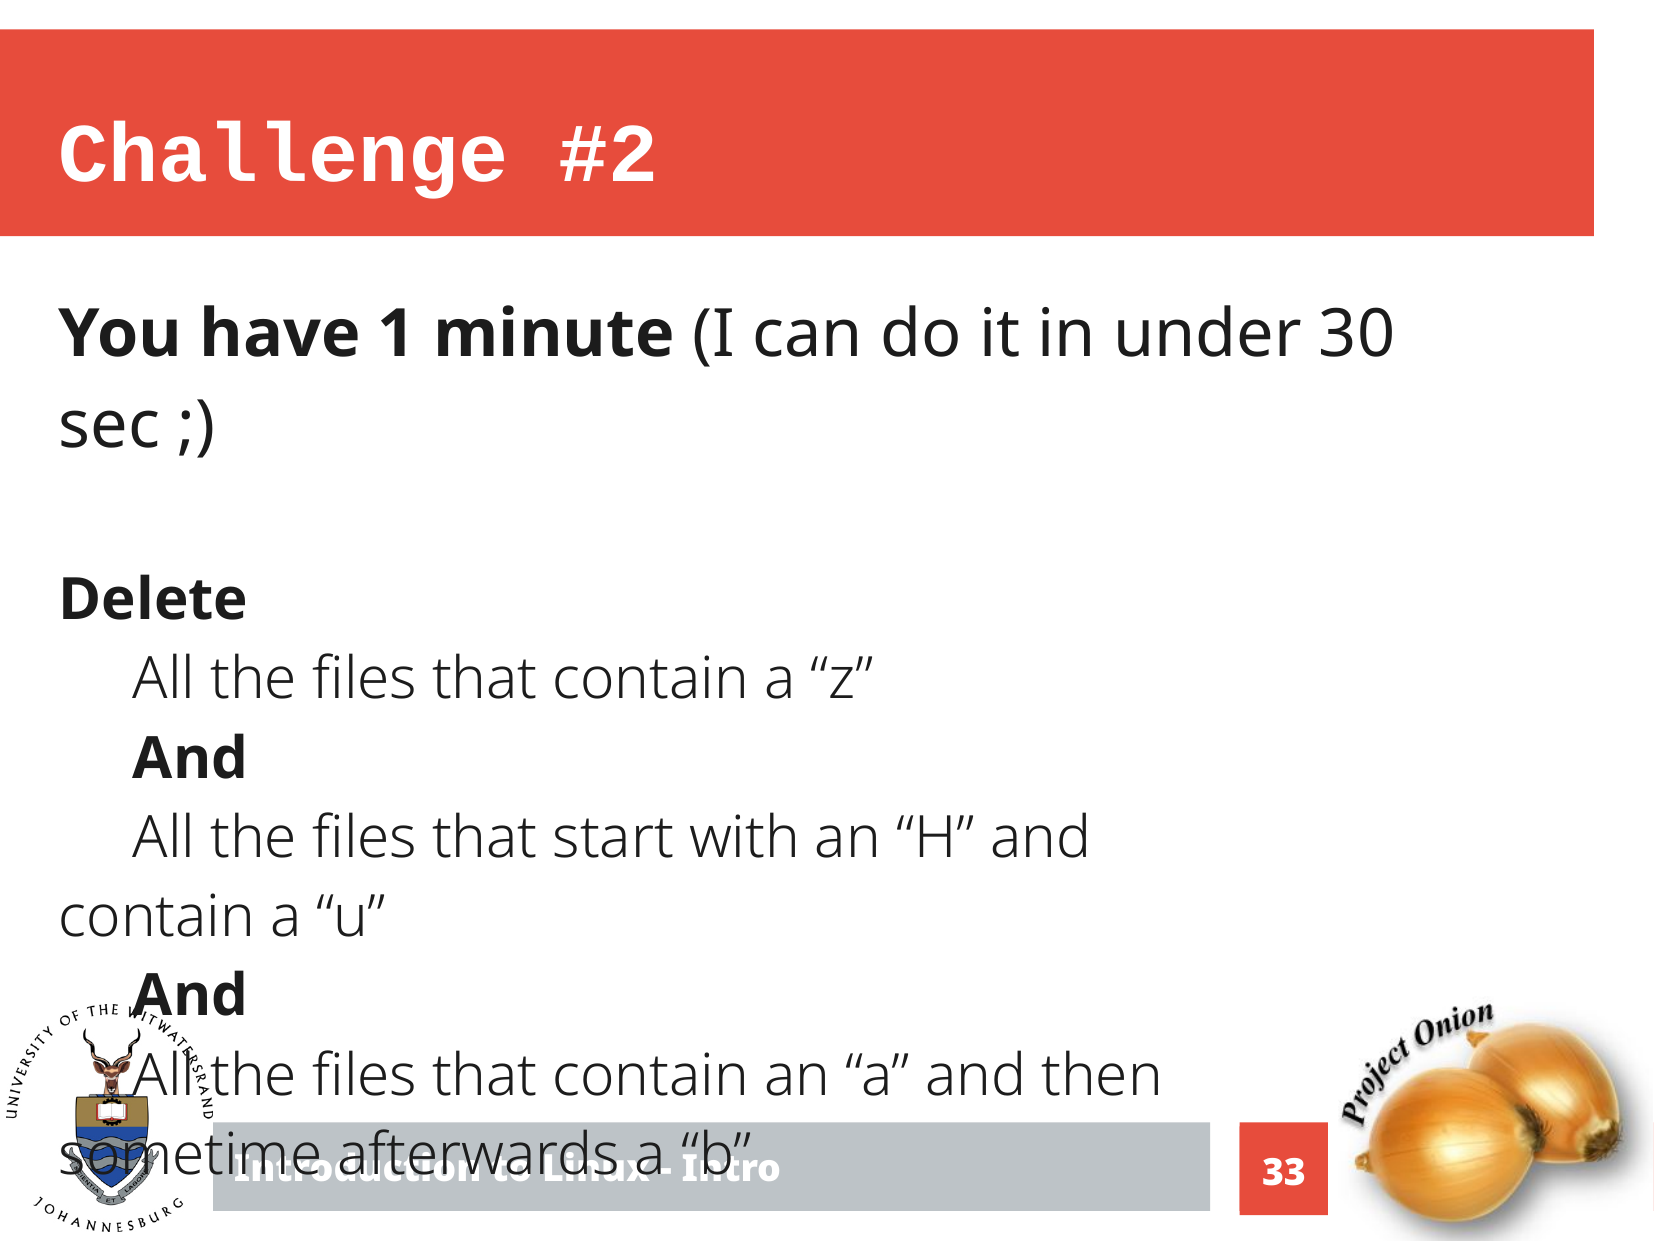

# Challenge #2
You have 1 minute (I can do it in under 30 sec ;)
Delete
	All the files that contain a “z”
	And
	All the files that start with an “H” and 		 		contain a “u”
	And
	All the files that contain an “a” and then 				sometime afterwards a “b”
 Introduction to Linux - Intro
33